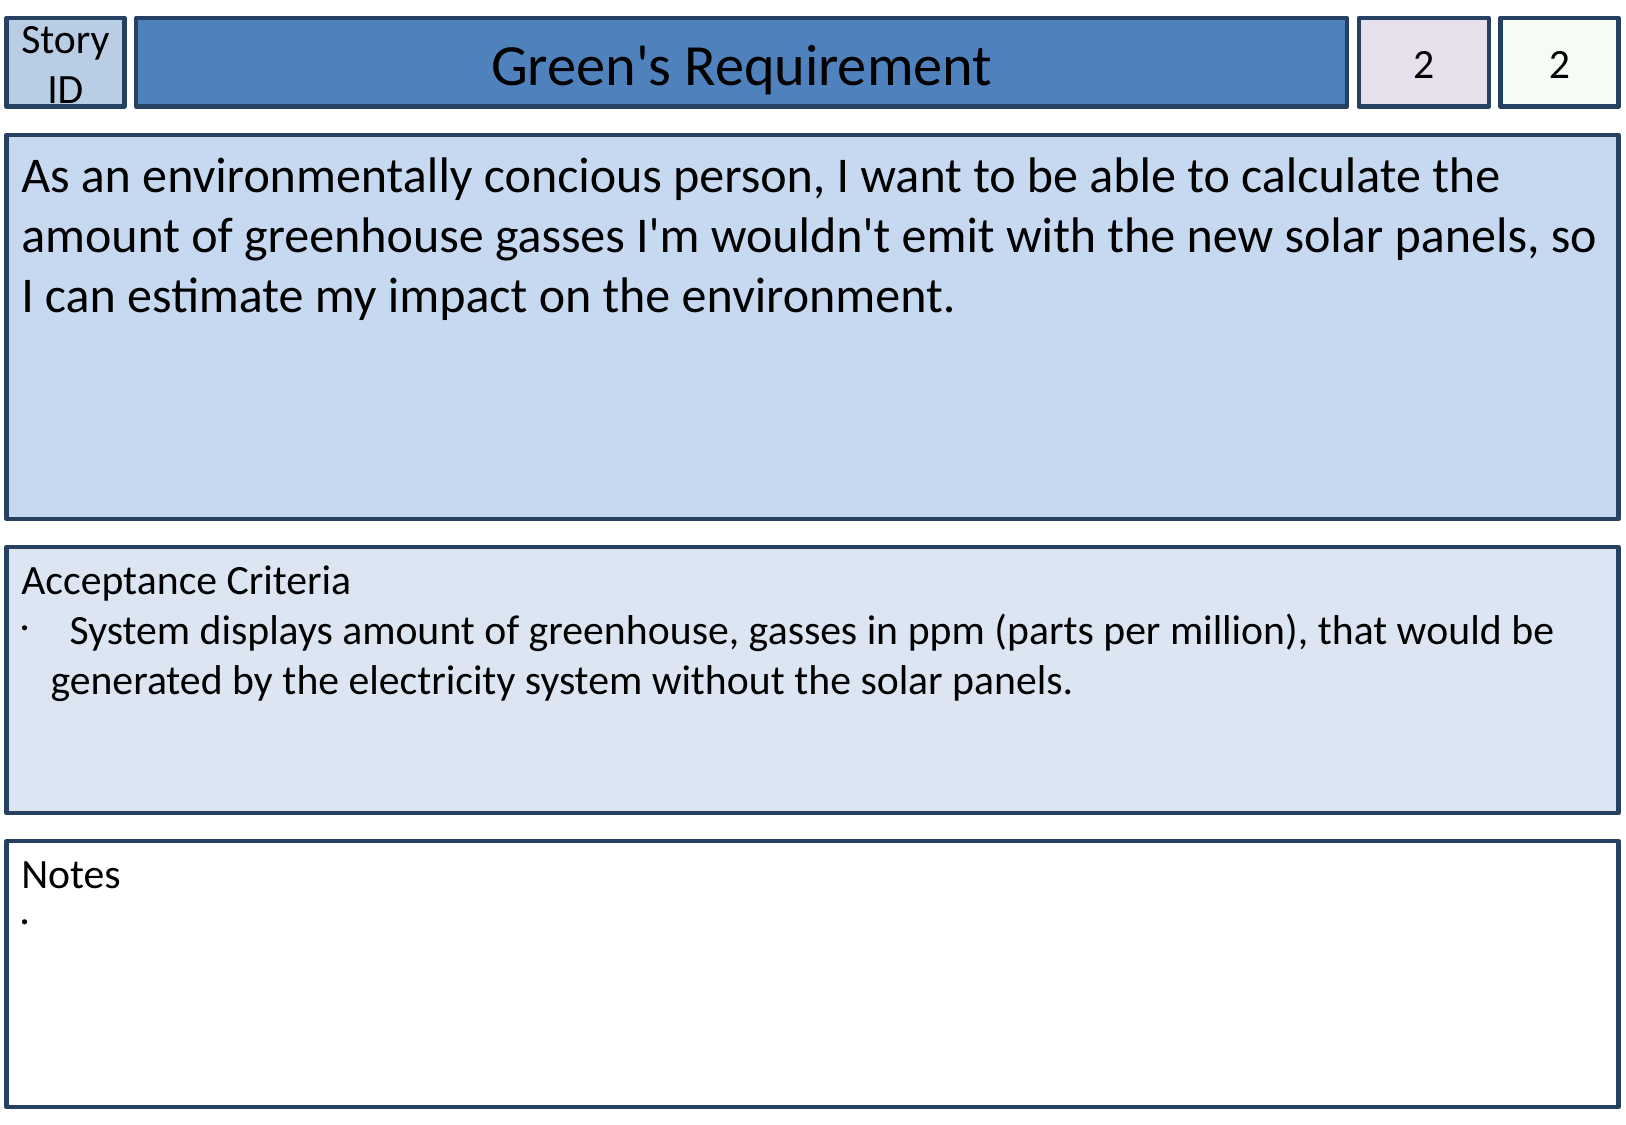

Story ID
Green's Requirement
2
2
As an environmentally concious person, I want to be able to calculate the amount of greenhouse gasses I'm wouldn't emit with the new solar panels, so I can estimate my impact on the environment.
#
Acceptance Criteria
 System displays amount of greenhouse, gasses in ppm (parts per million), that would be generated by the electricity system without the solar panels.
Notes